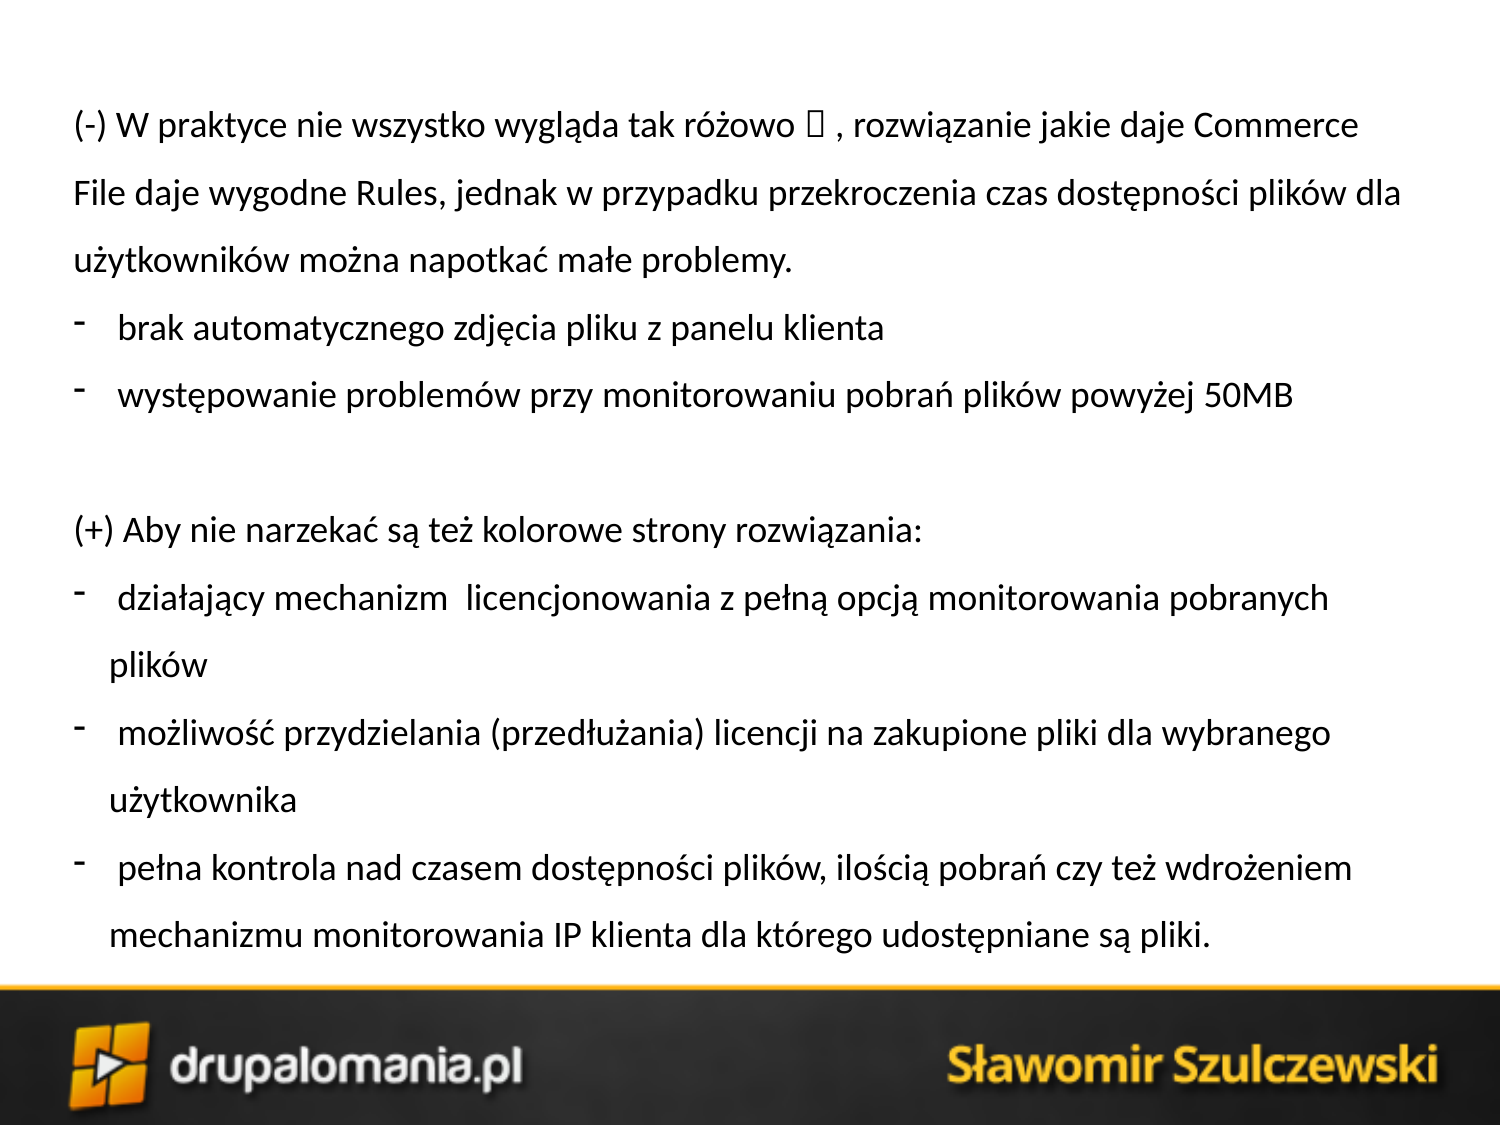

(-) W praktyce nie wszystko wygląda tak różowo  , rozwiązanie jakie daje Commerce File daje wygodne Rules, jednak w przypadku przekroczenia czas dostępności plików dla użytkowników można napotkać małe problemy.
 brak automatycznego zdjęcia pliku z panelu klienta
 występowanie problemów przy monitorowaniu pobrań plików powyżej 50MB
(+) Aby nie narzekać są też kolorowe strony rozwiązania:
 działający mechanizm licencjonowania z pełną opcją monitorowania pobranych plików
 możliwość przydzielania (przedłużania) licencji na zakupione pliki dla wybranego użytkownika
 pełna kontrola nad czasem dostępności plików, ilością pobrań czy też wdrożeniem mechanizmu monitorowania IP klienta dla którego udostępniane są pliki.